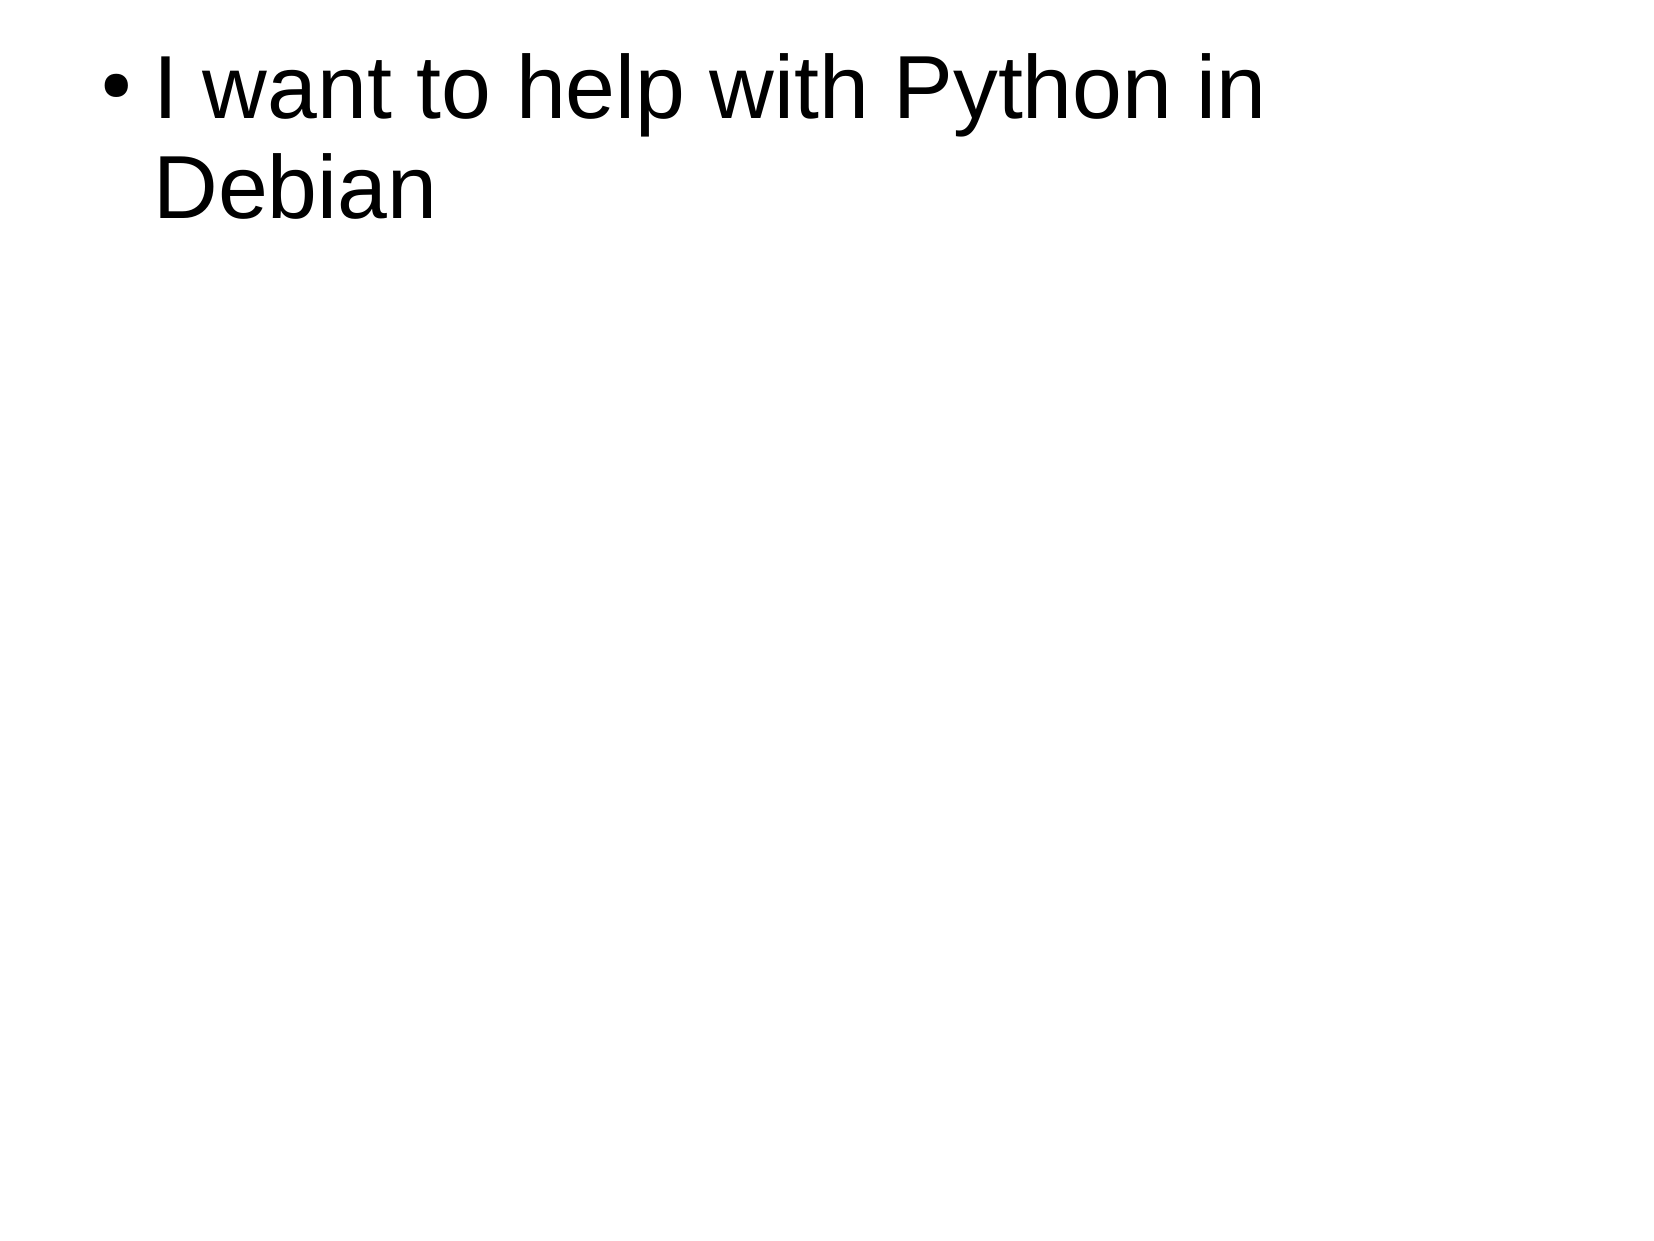

# I want to help with Python in Debian